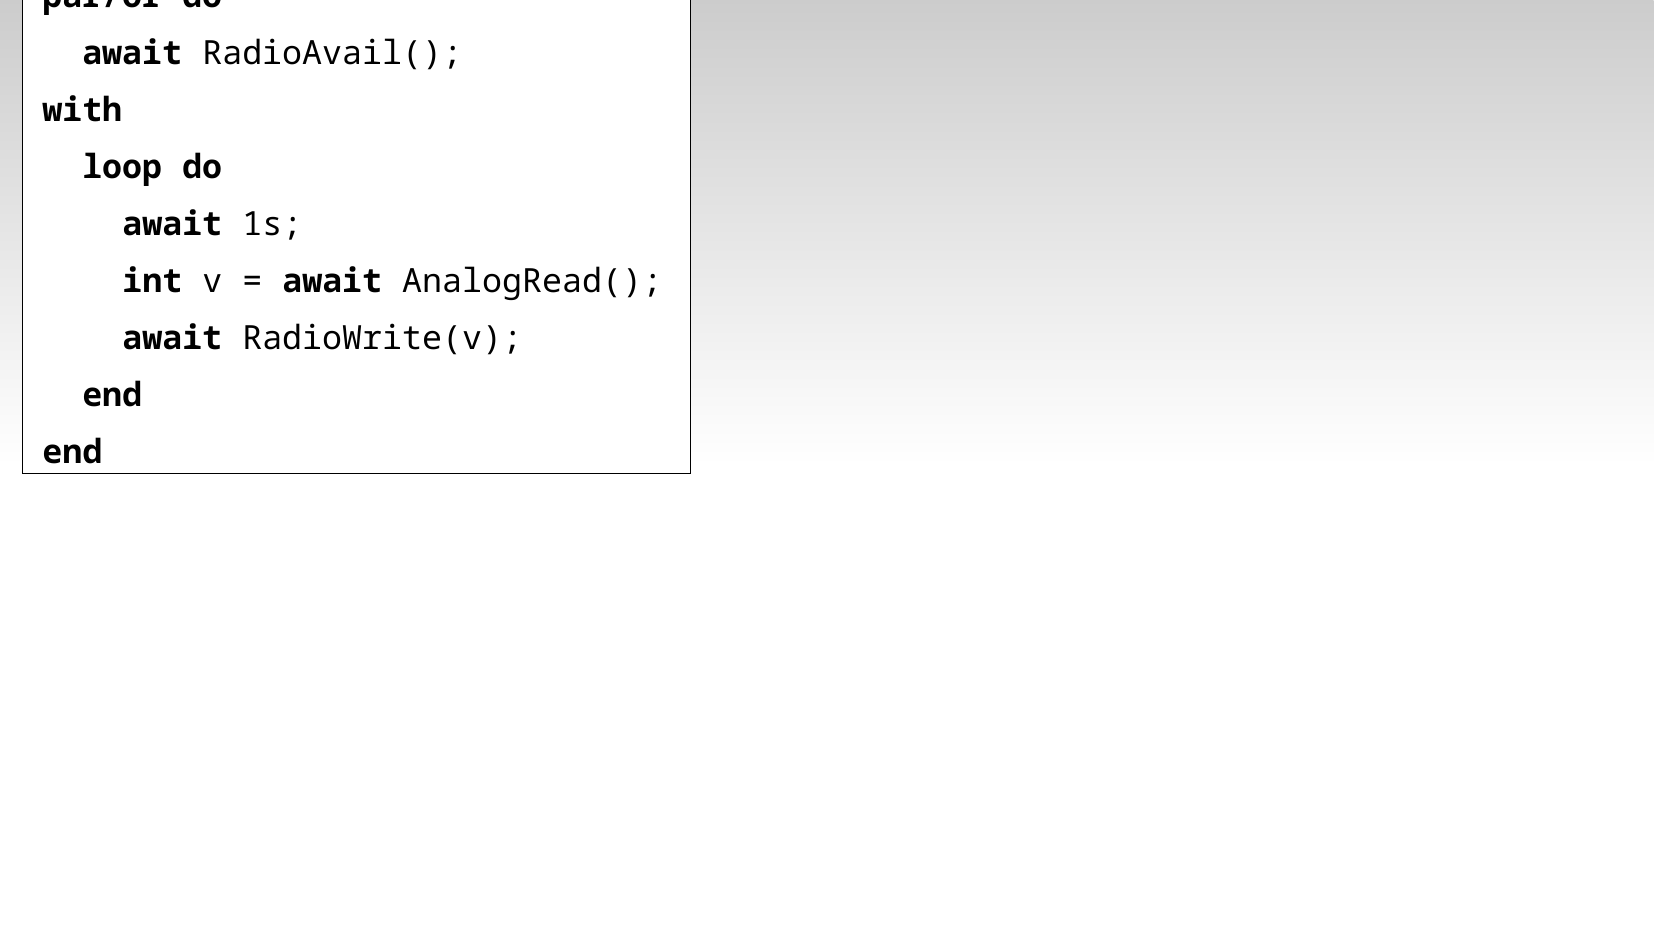

par/or do
 await RadioAvail();
 with
 loop do
 await 1s;
 int v = await AnalogRead();
 await RadioWrite(v);
 end
 end